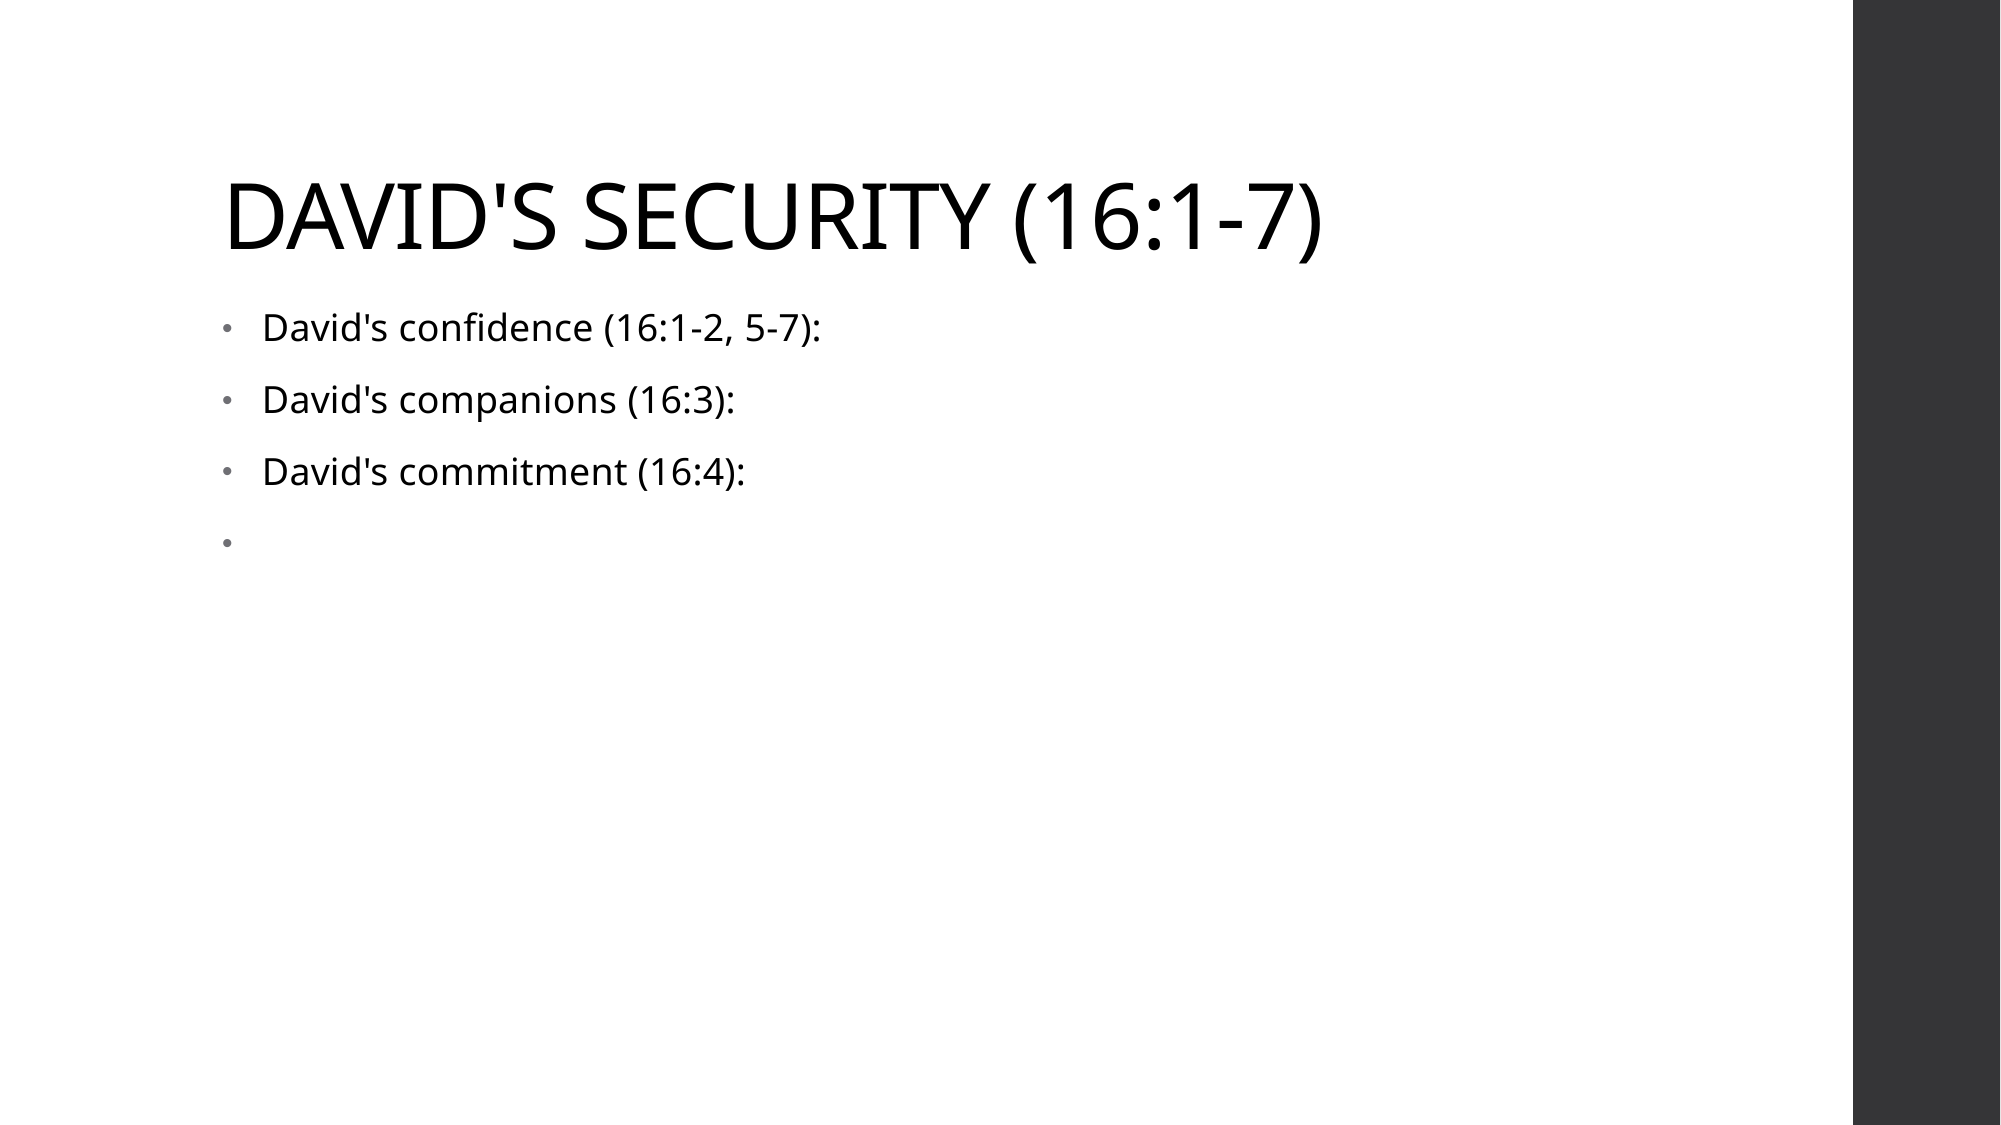

# DAVID'S SECURITY (16:1-7)
 David's confidence (16:1-2, 5-7):
 David's companions (16:3):
 David's commitment (16:4):